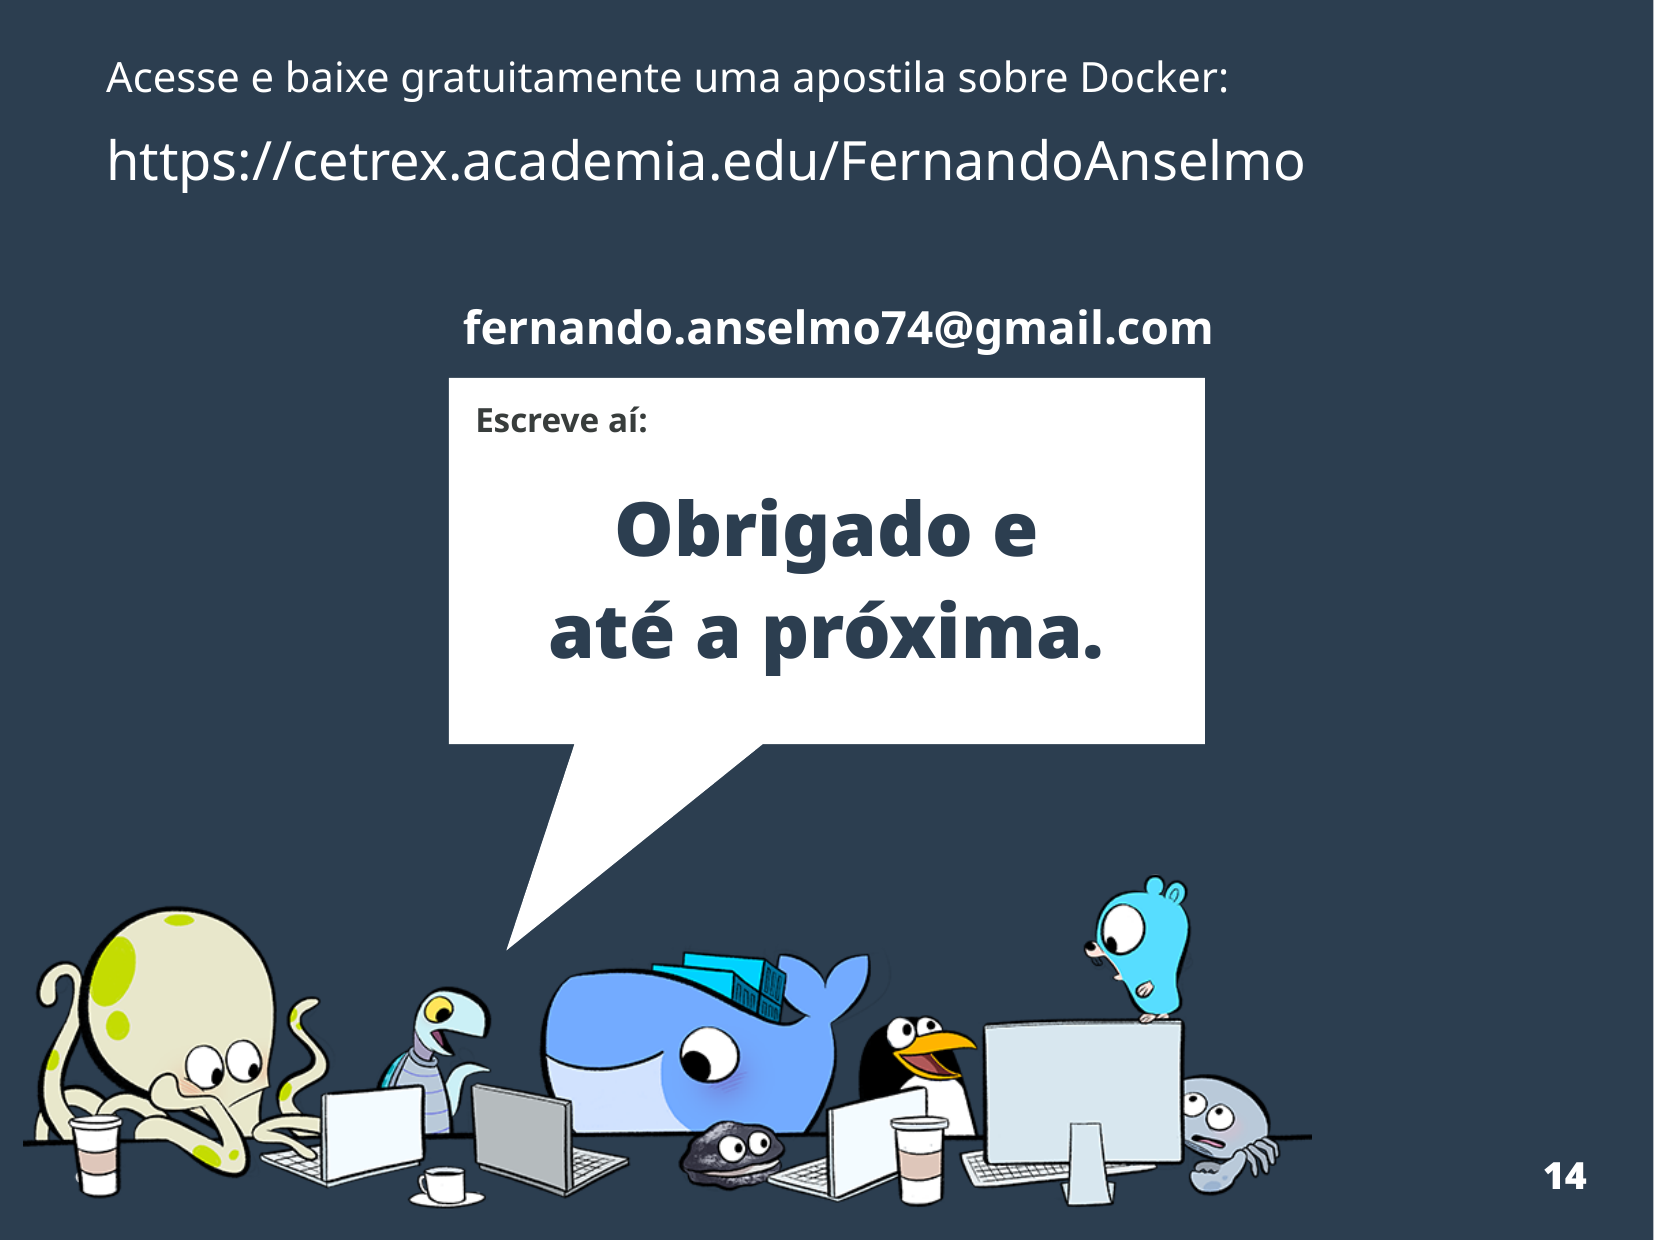

Acesse e baixe gratuitamente uma apostila sobre Docker:
https://cetrex.academia.edu/FernandoAnselmo
fernando.anselmo74@gmail.com
Escreve aí:
# Obrigado e até a próxima.
14